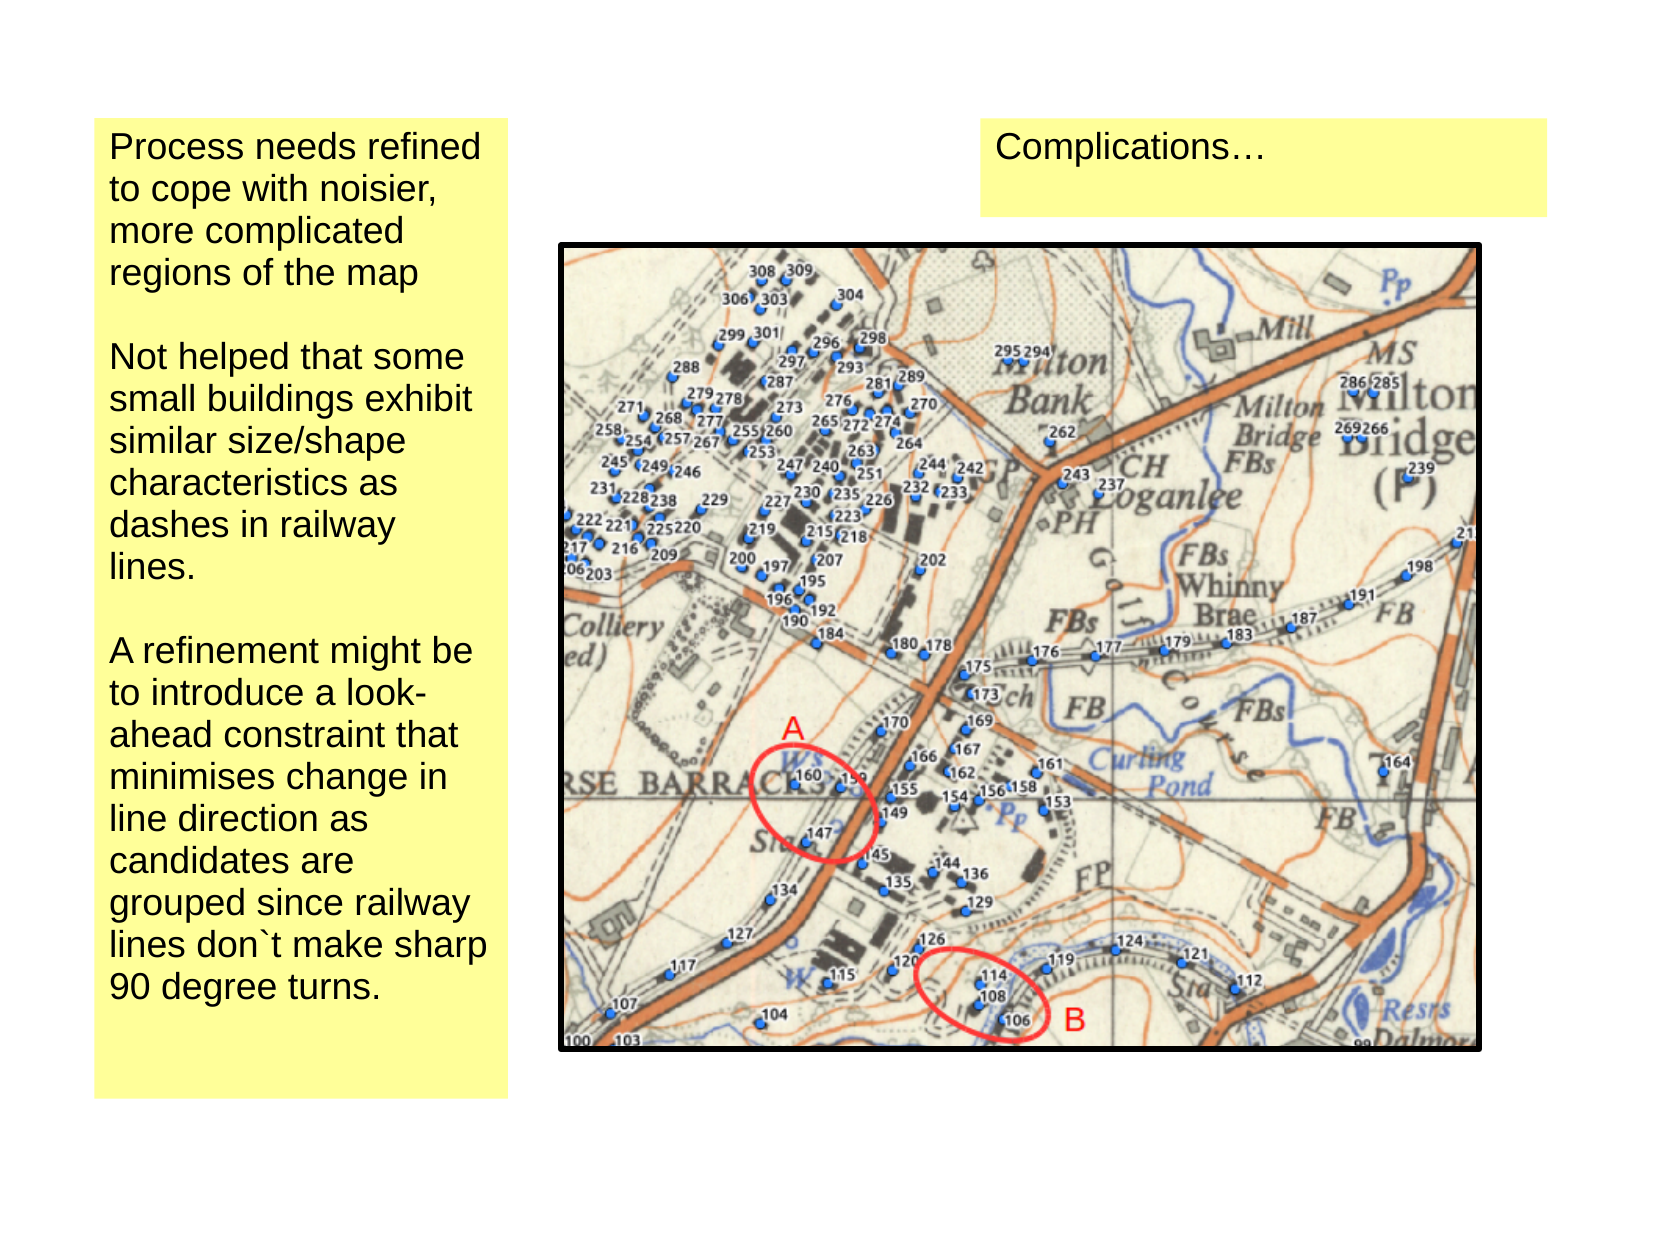

Process needs refined to cope with noisier, more complicated regions of the map
Not helped that some small buildings exhibit similar size/shape characteristics as dashes in railway lines.
A refinement might be to introduce a look-ahead constraint that minimises change in line direction as candidates are grouped since railway lines don`t make sharp 90 degree turns.
Complications…